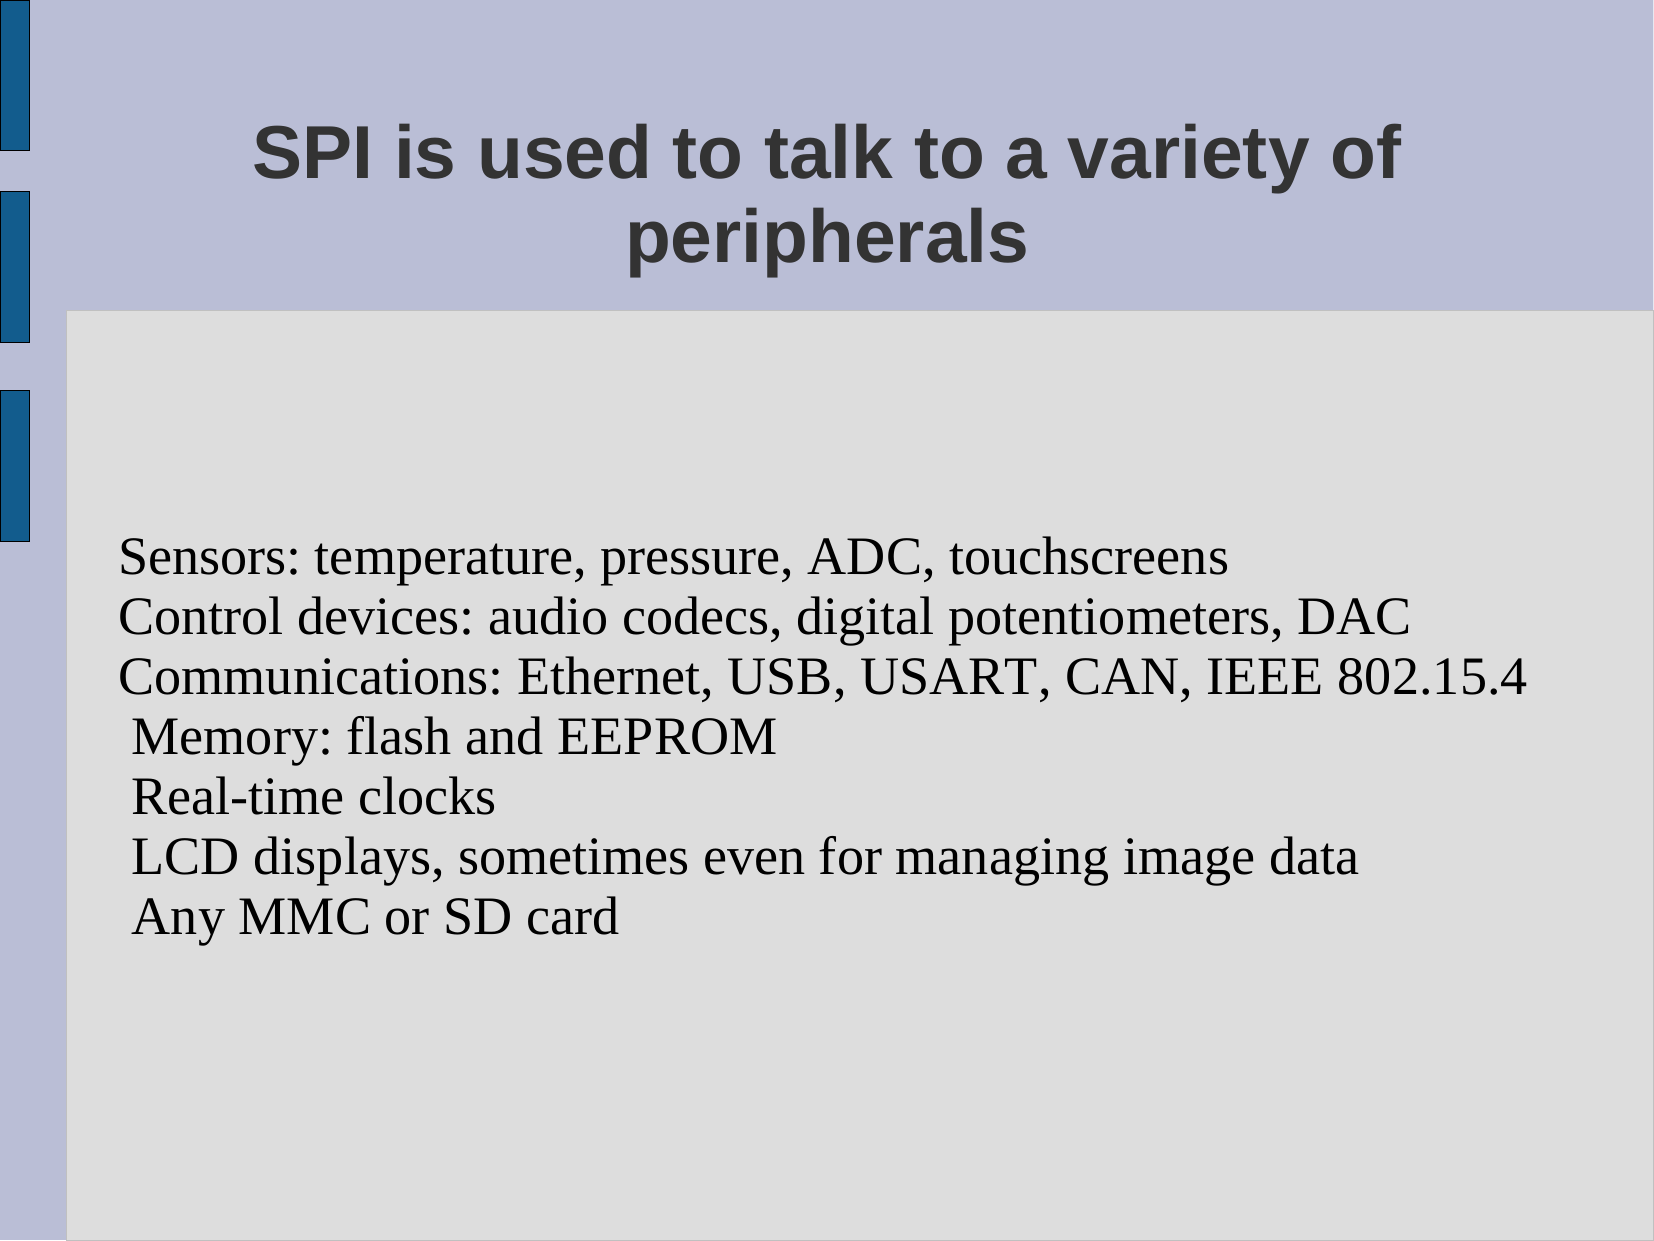

# SPI is used to talk to a variety of peripherals
Sensors: temperature, pressure, ADC, touchscreens
Control devices: audio codecs, digital potentiometers, DAC
Communications: Ethernet, USB, USART, CAN, IEEE 802.15.4
 Memory: flash and EEPROM
 Real-time clocks
 LCD displays, sometimes even for managing image data
 Any MMC or SD card